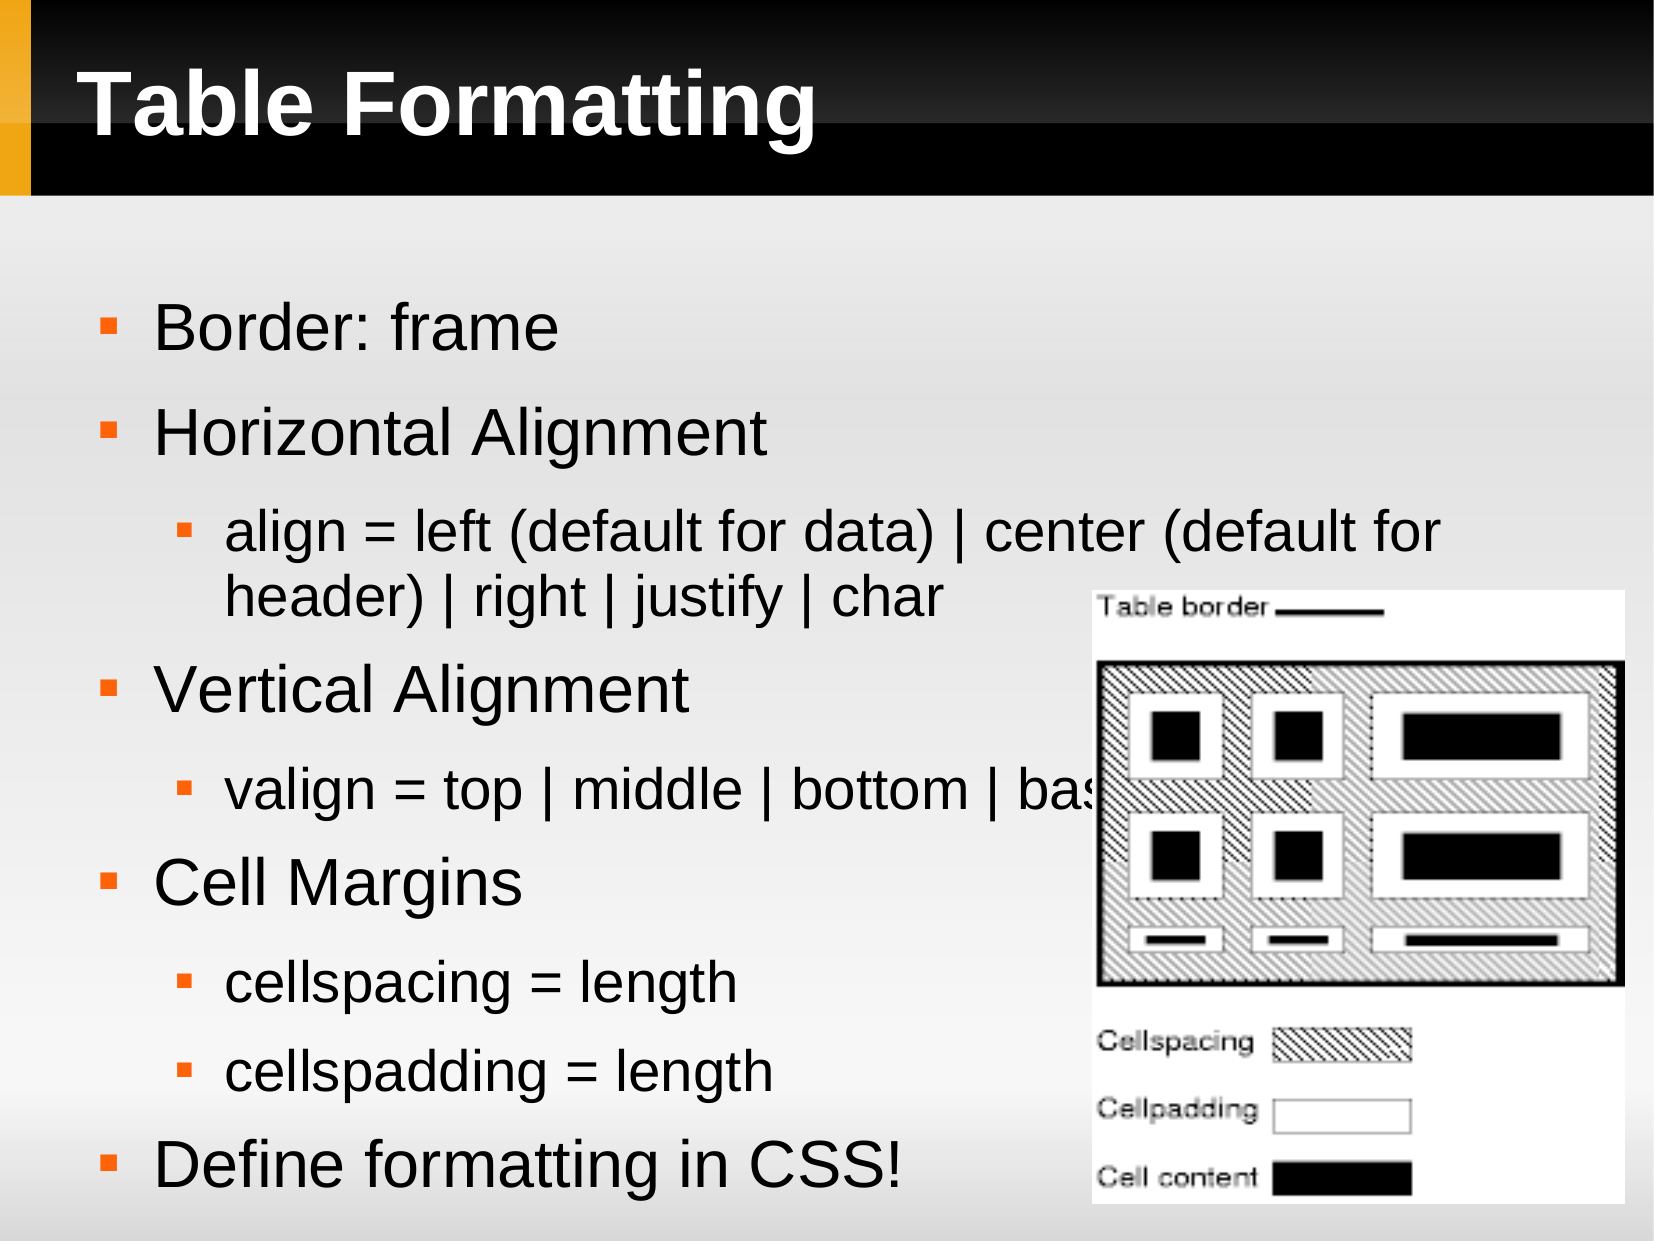

# Table Formatting
Border: frame
Horizontal Alignment
align = left (default for data) | center (default for header) | right | justify | char
Vertical Alignment
valign = top | middle | bottom | baseline
Cell Margins
cellspacing = length
cellspadding = length
Define formatting in CSS!